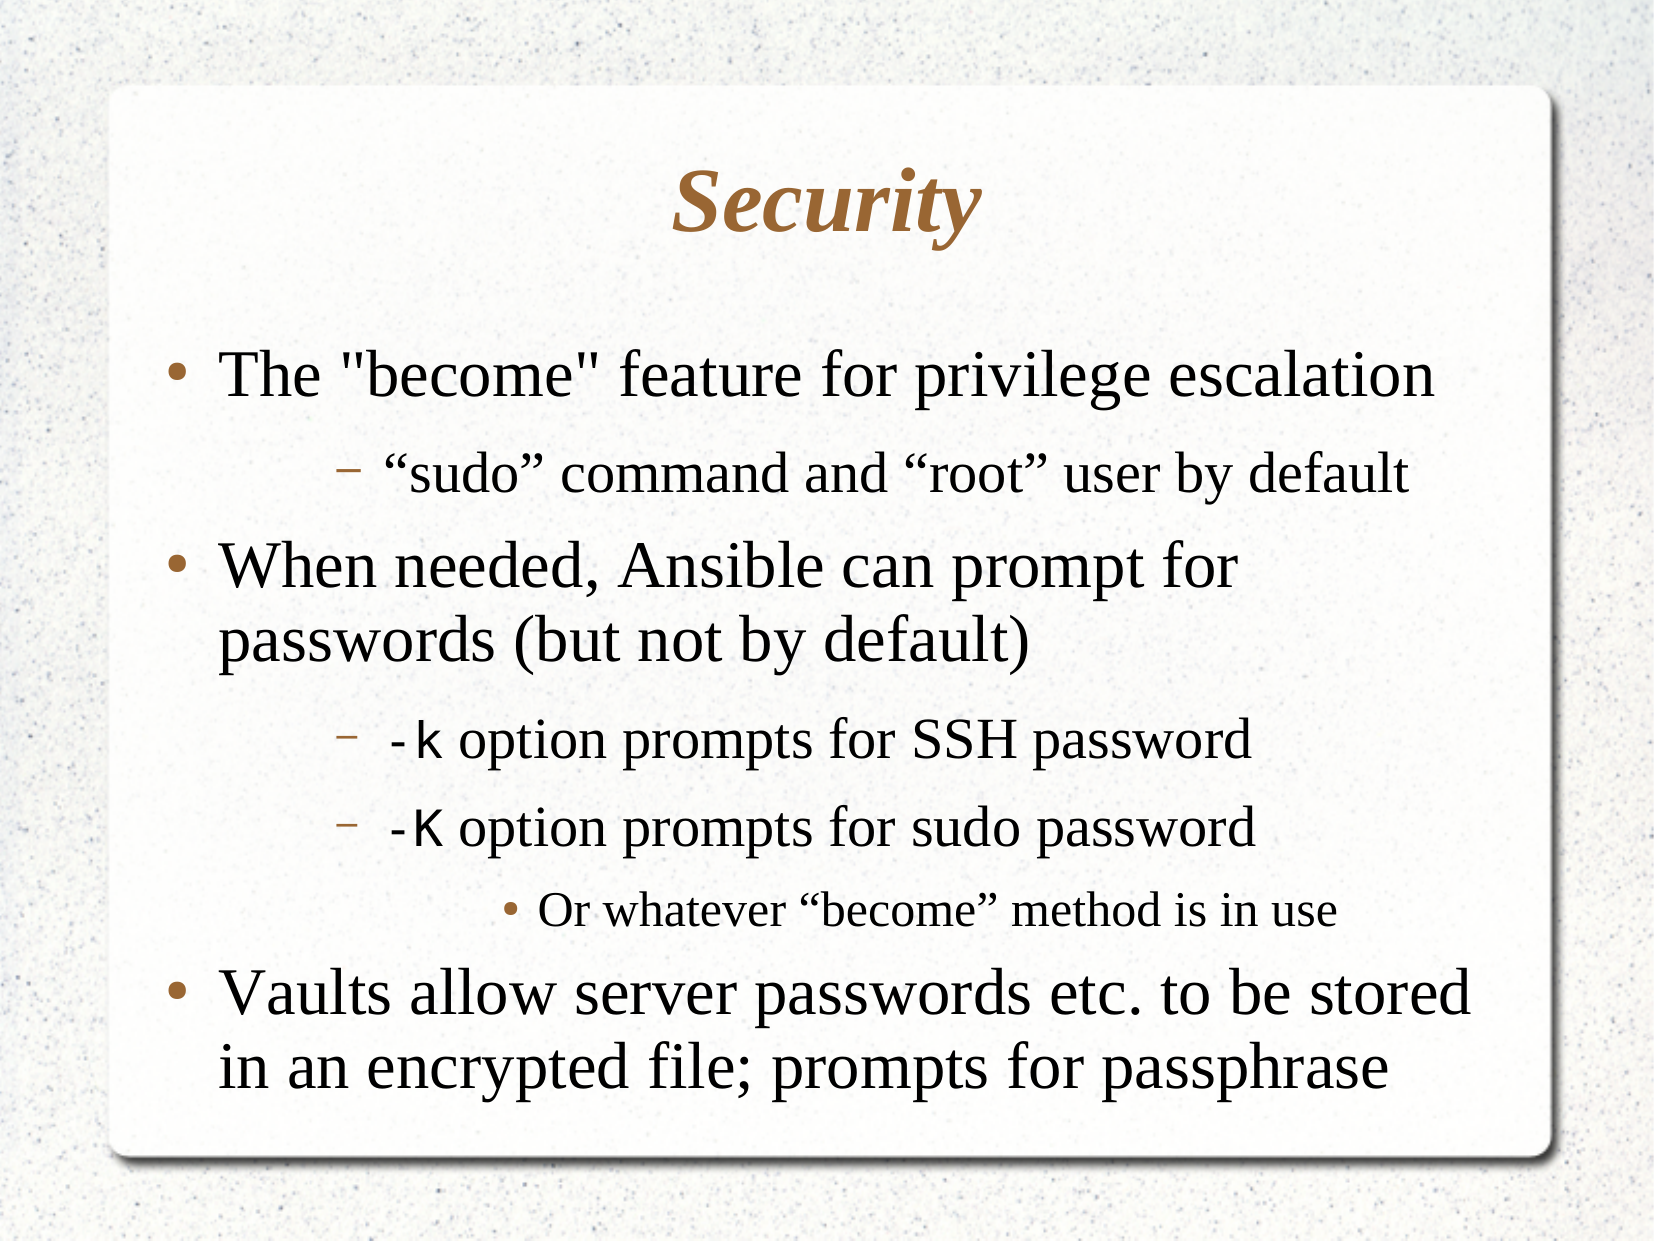

# Security
The "become" feature for privilege escalation
“sudo” command and “root” user by default
When needed, Ansible can prompt for passwords (but not by default)
-k option prompts for SSH password
-K option prompts for sudo password
Or whatever “become” method is in use
Vaults allow server passwords etc. to be stored in an encrypted file; prompts for passphrase